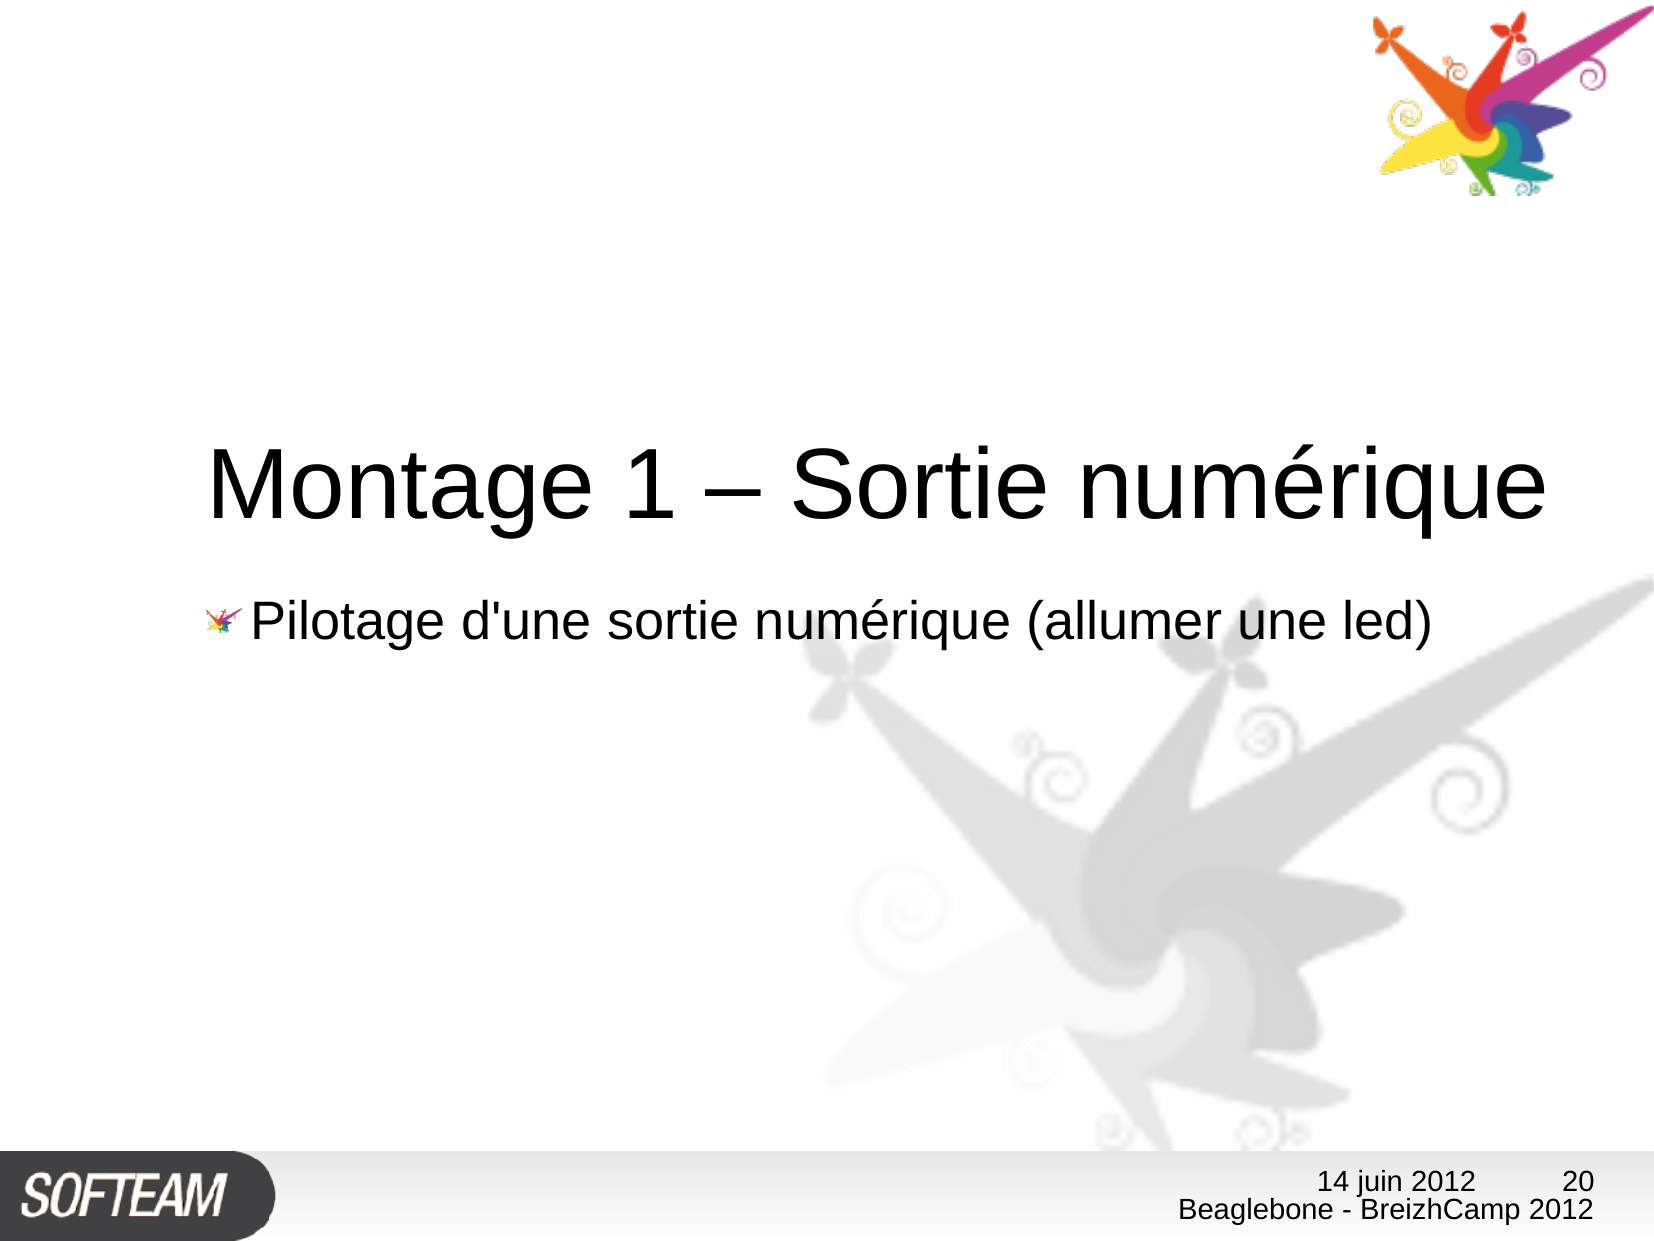

# Montage 1 – Sortie numérique
Pilotage d'une sortie numérique (allumer une led)
14 juin 2012
20
Beaglebone - BreizhCamp 2012